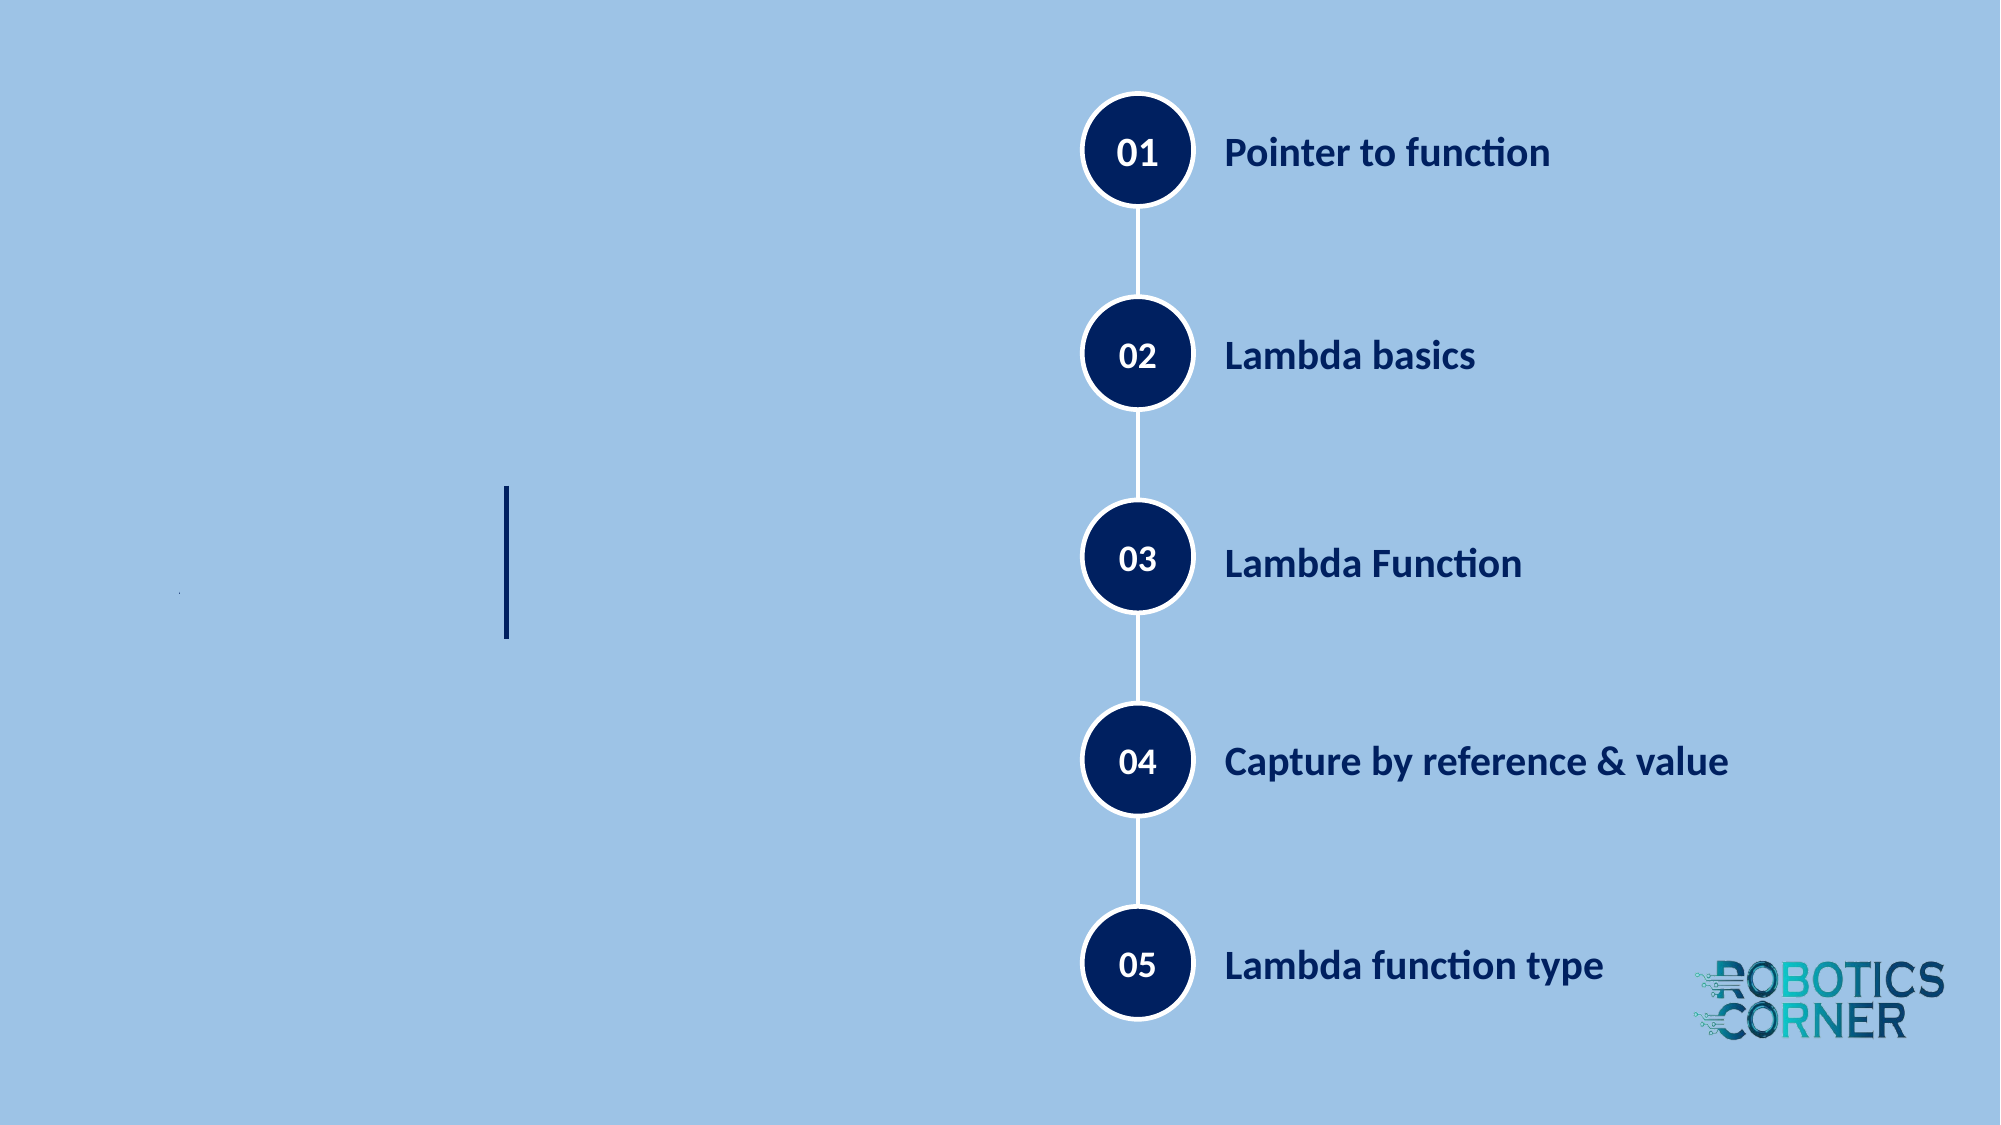

01
Pointer to function
02
Lambda basics
03
AGENDA
Lambda Function
04
Capture by reference & value
05
Lambda function type
Robotics Corner